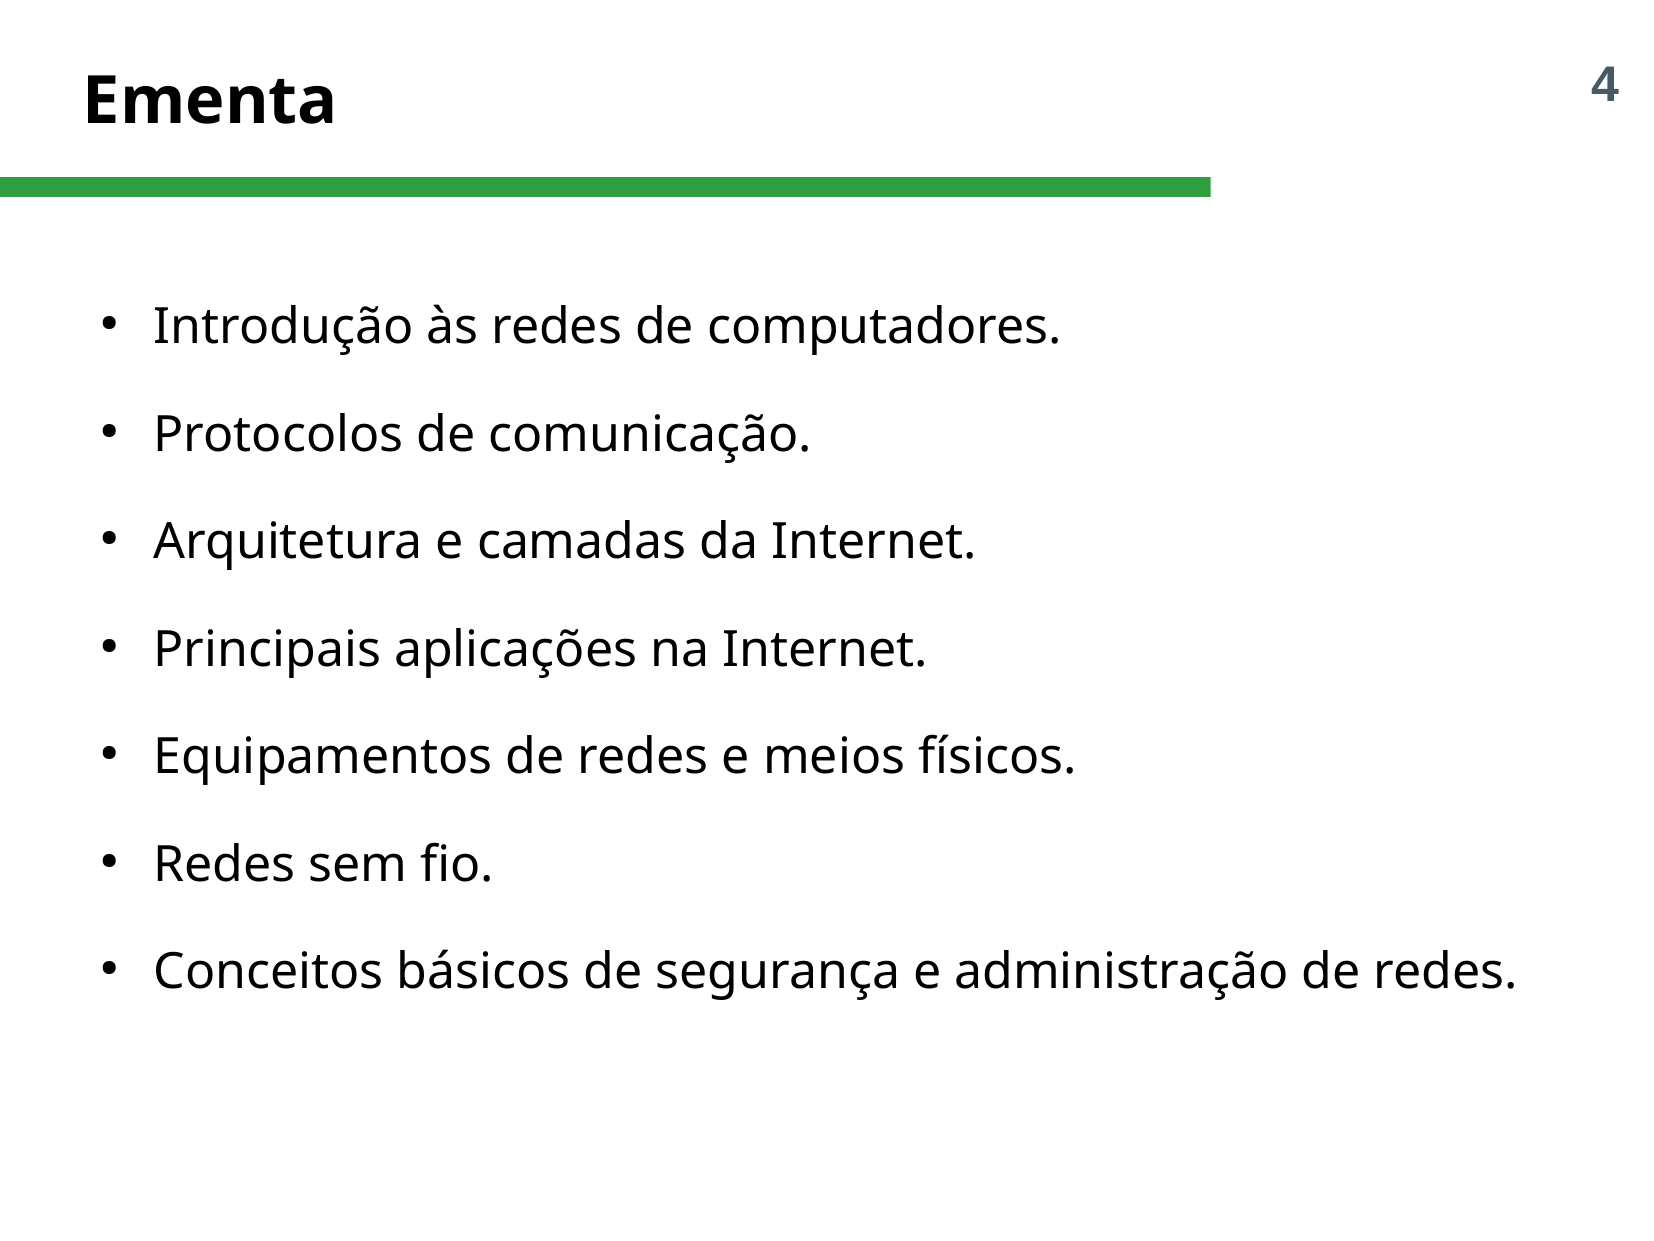

# Ementa
Introdução às redes de computadores.
Protocolos de comunicação.
Arquitetura e camadas da Internet.
Principais aplicações na Internet.
Equipamentos de redes e meios físicos.
Redes sem fio.
Conceitos básicos de segurança e administração de redes.